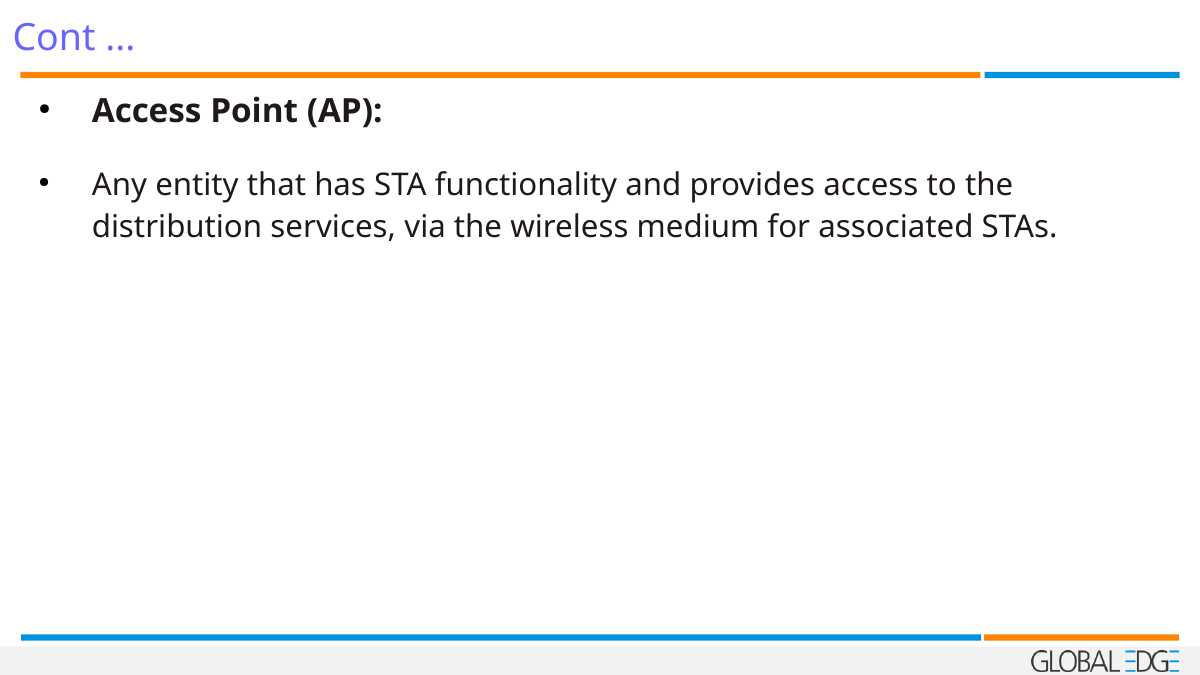

# Cont ...
Access Point (AP):
Any entity that has STA functionality and provides access to the distribution services, via the wireless medium for associated STAs.